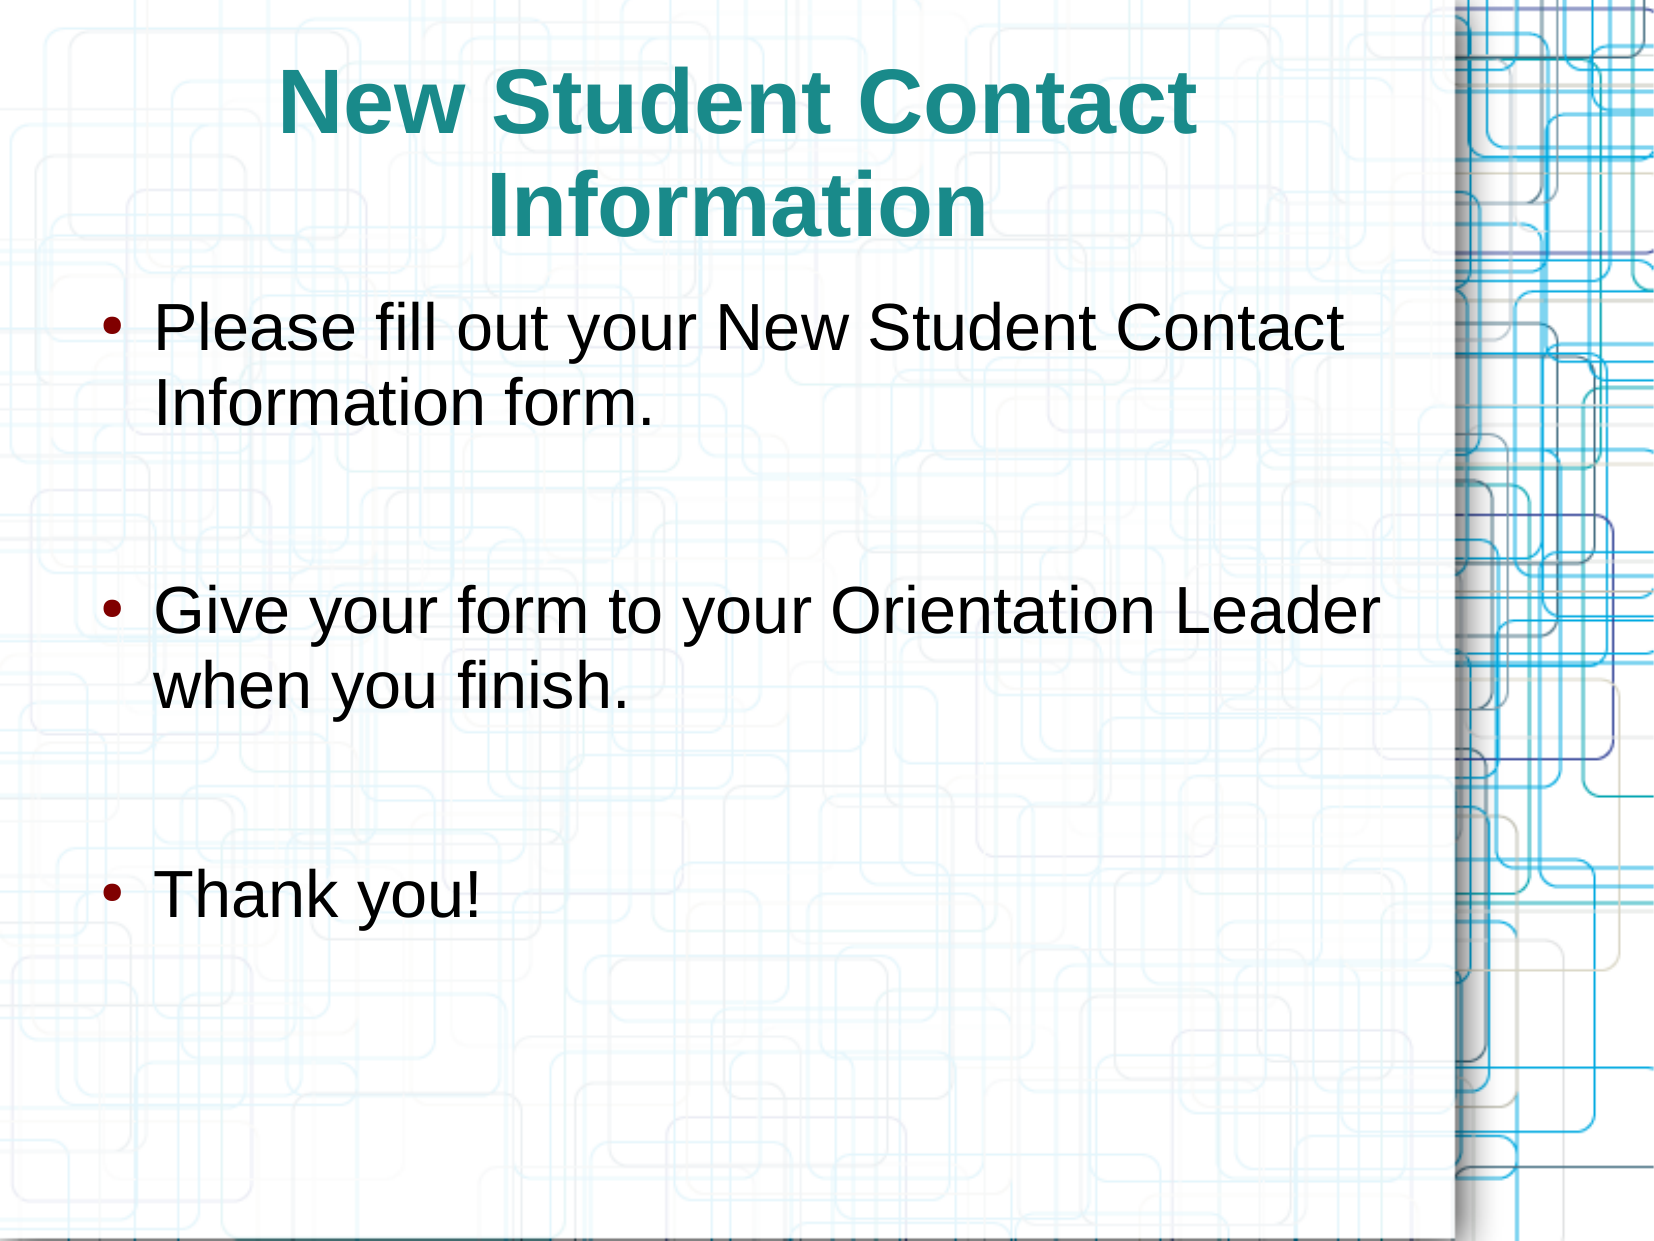

# New Student Contact Information
Please fill out your New Student Contact Information form.
Give your form to your Orientation Leader when you finish.
Thank you!